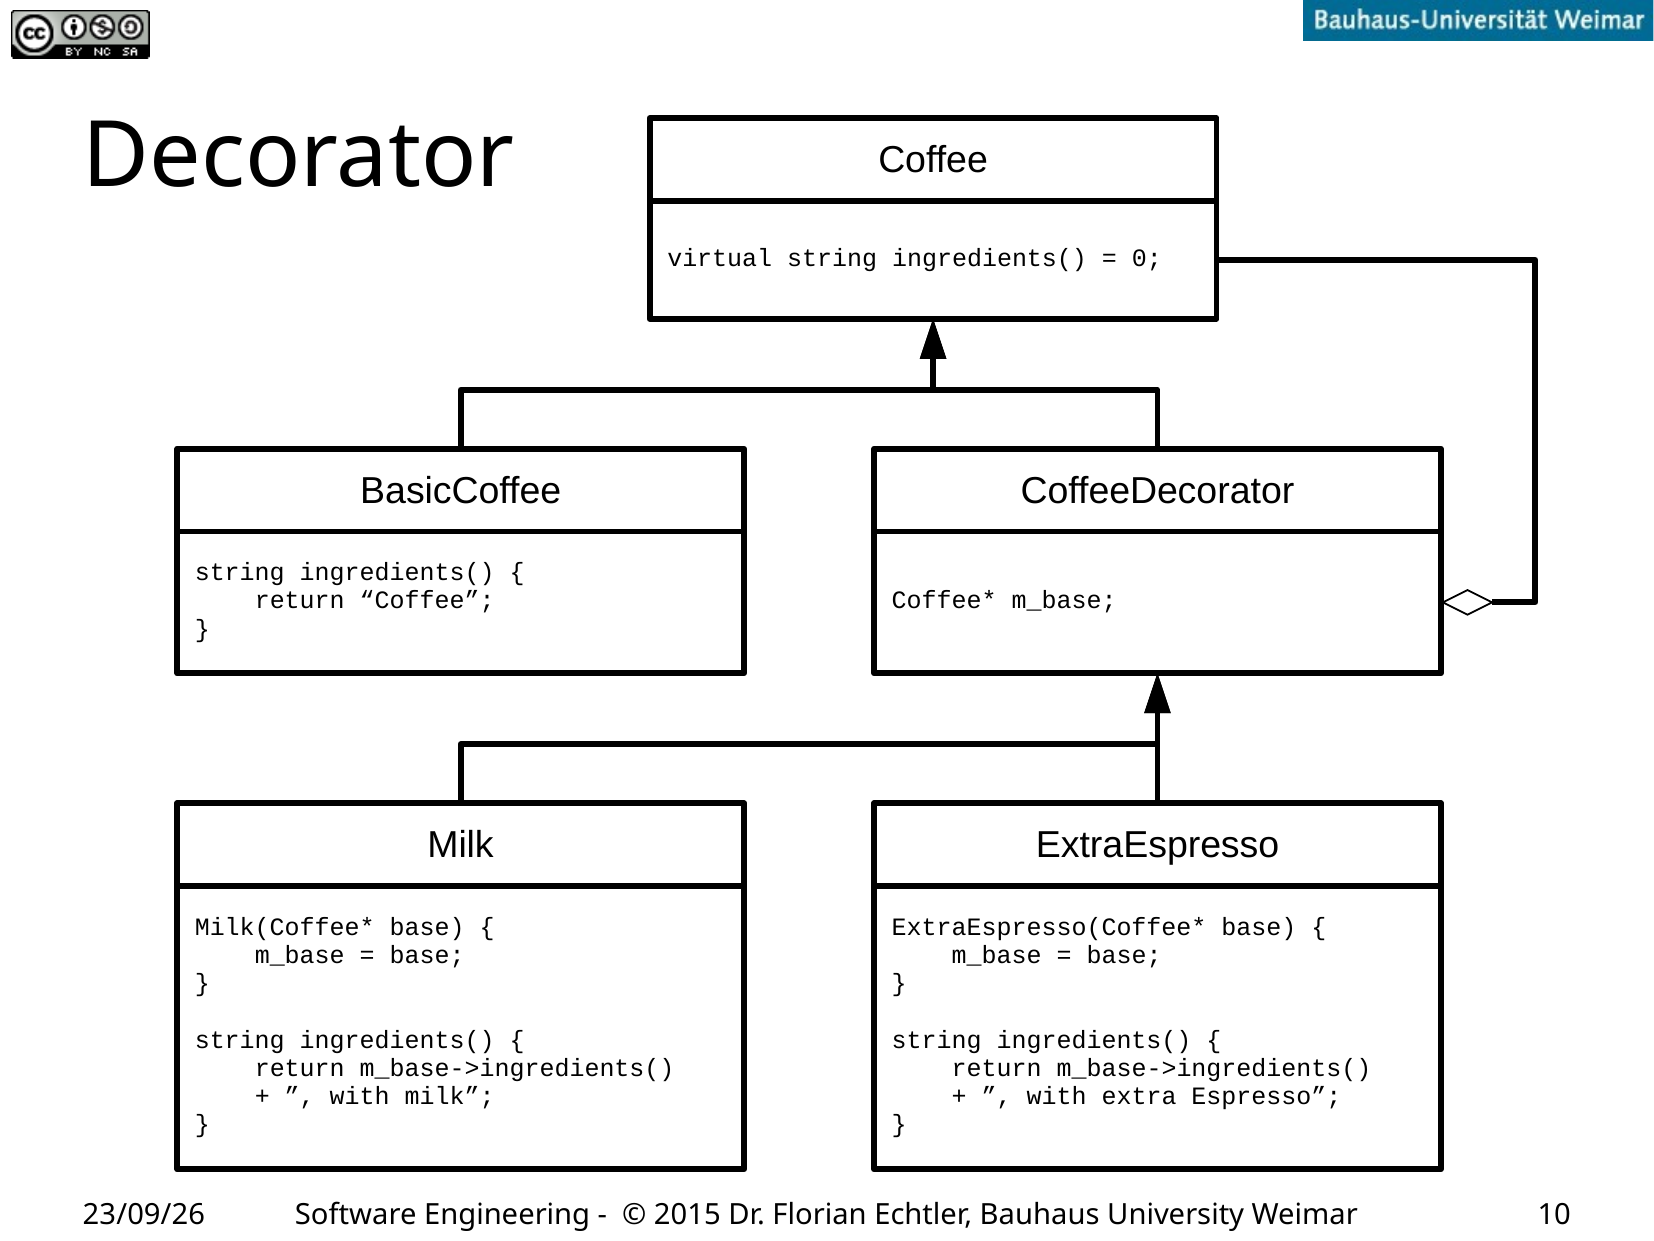

# Decorator
Coffee
virtual string ingredients() = 0;
BasicCoffee
CoffeeDecorator
string ingredients() {
 return “Coffee”;
}
Coffee* m_base;
Milk
ExtraEspresso
Milk(Coffee* base) {
 m_base = base;
}
string ingredients() {
 return m_base->ingredients()
 + ”, with milk”;
}
ExtraEspresso(Coffee* base) {
 m_base = base;
}
string ingredients() {
 return m_base->ingredients()
 + ”, with extra Espresso”;
}
Software Engineering - © 2015 Dr. Florian Echtler, Bauhaus University Weimar
10